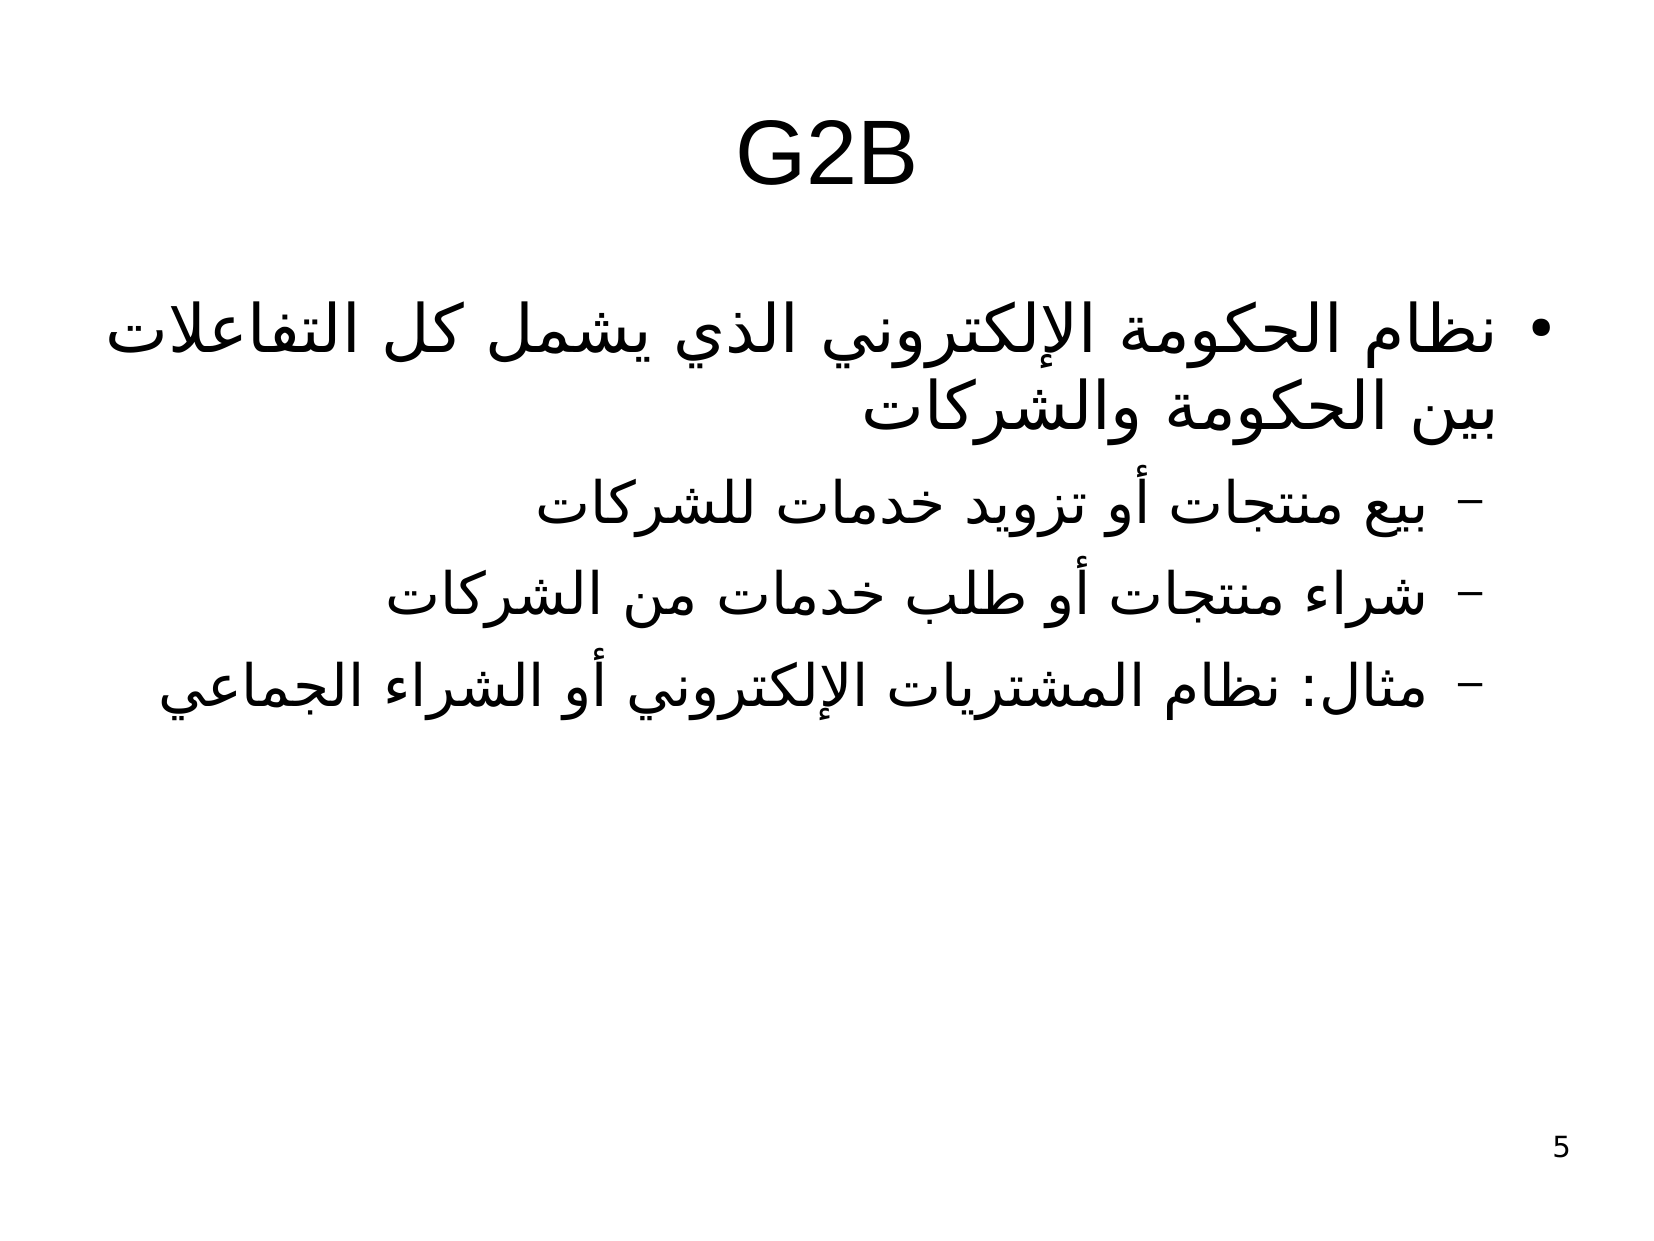

# G2B
نظام الحكومة الإلكتروني الذي يشمل كل التفاعلات بين الحكومة والشركات
بيع منتجات أو تزويد خدمات للشركات
شراء منتجات أو طلب خدمات من الشركات
مثال: نظام المشتريات الإلكتروني أو الشراء الجماعي
5